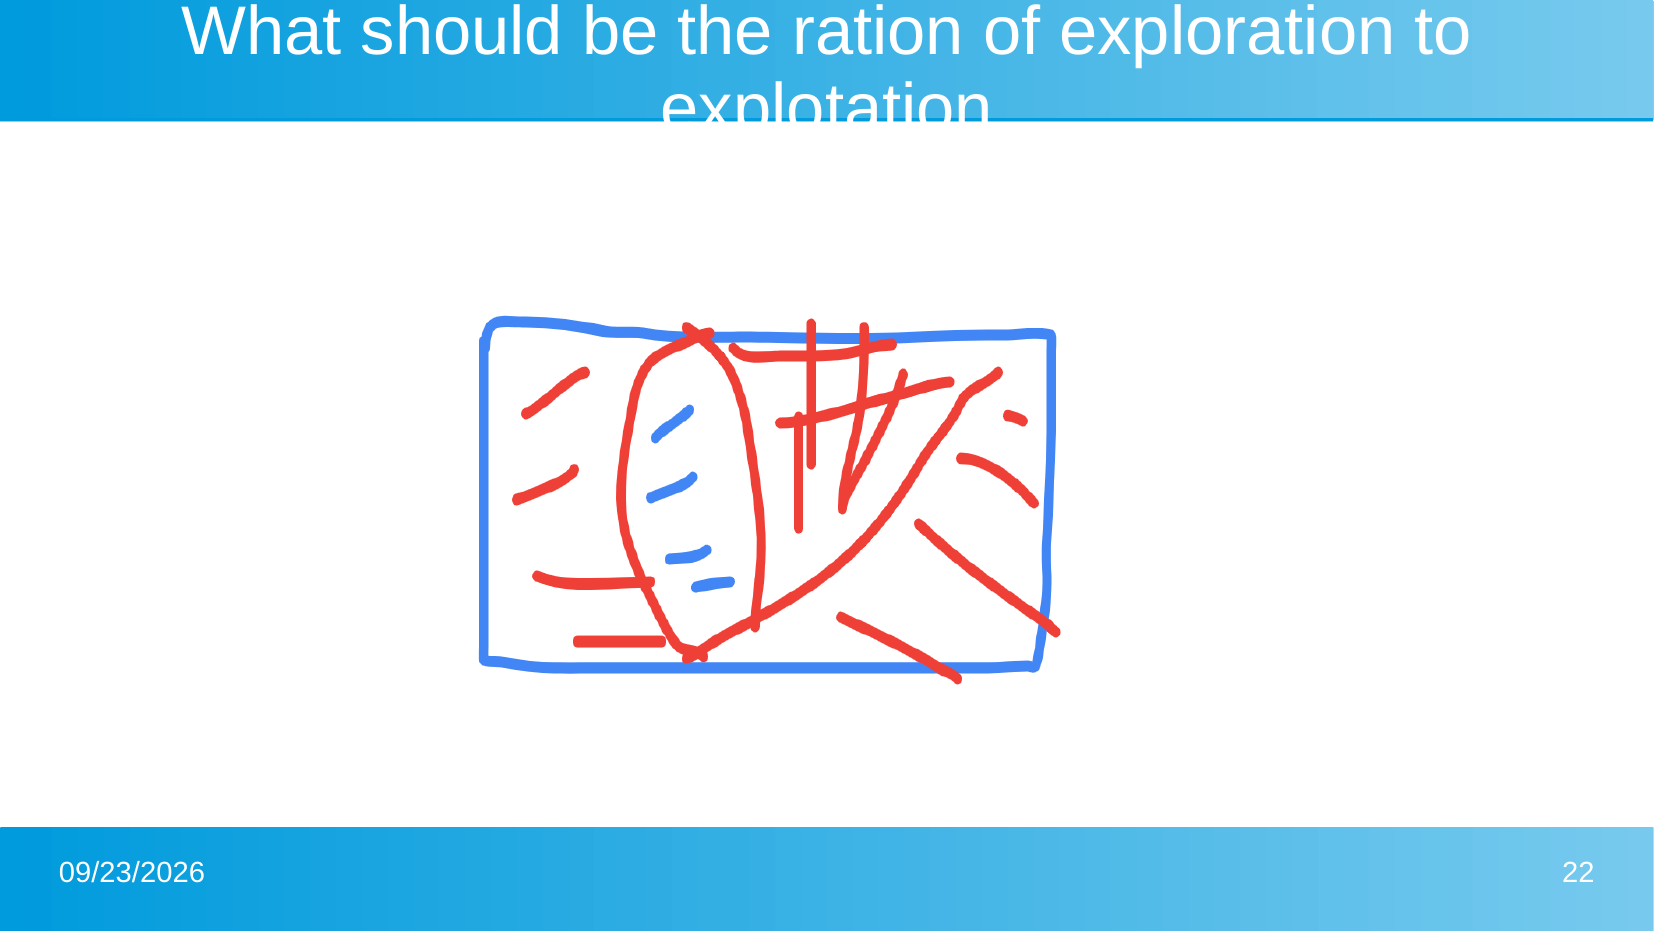

# What should be the ration of exploration to explotation
22